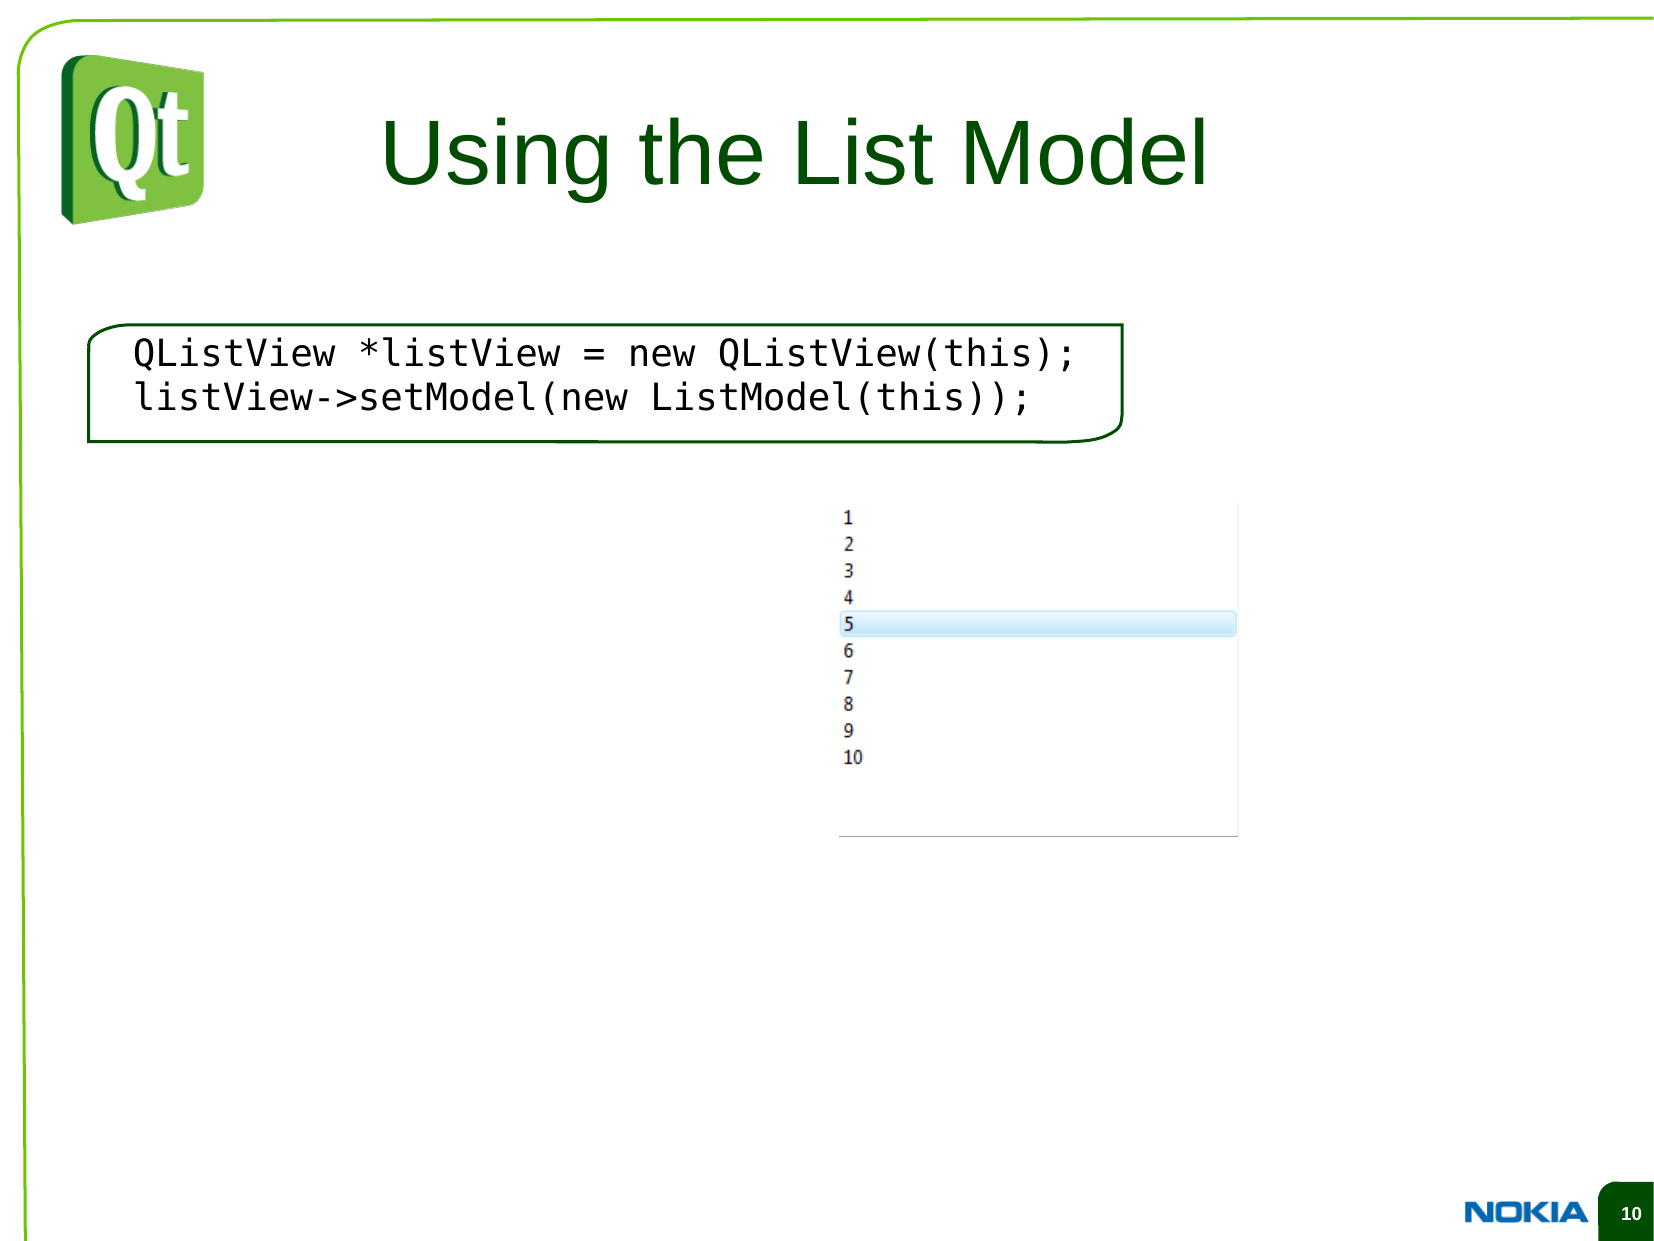

# Using the List Model
QListView *listView = new QListView(this);
listView->setModel(new ListModel(this));